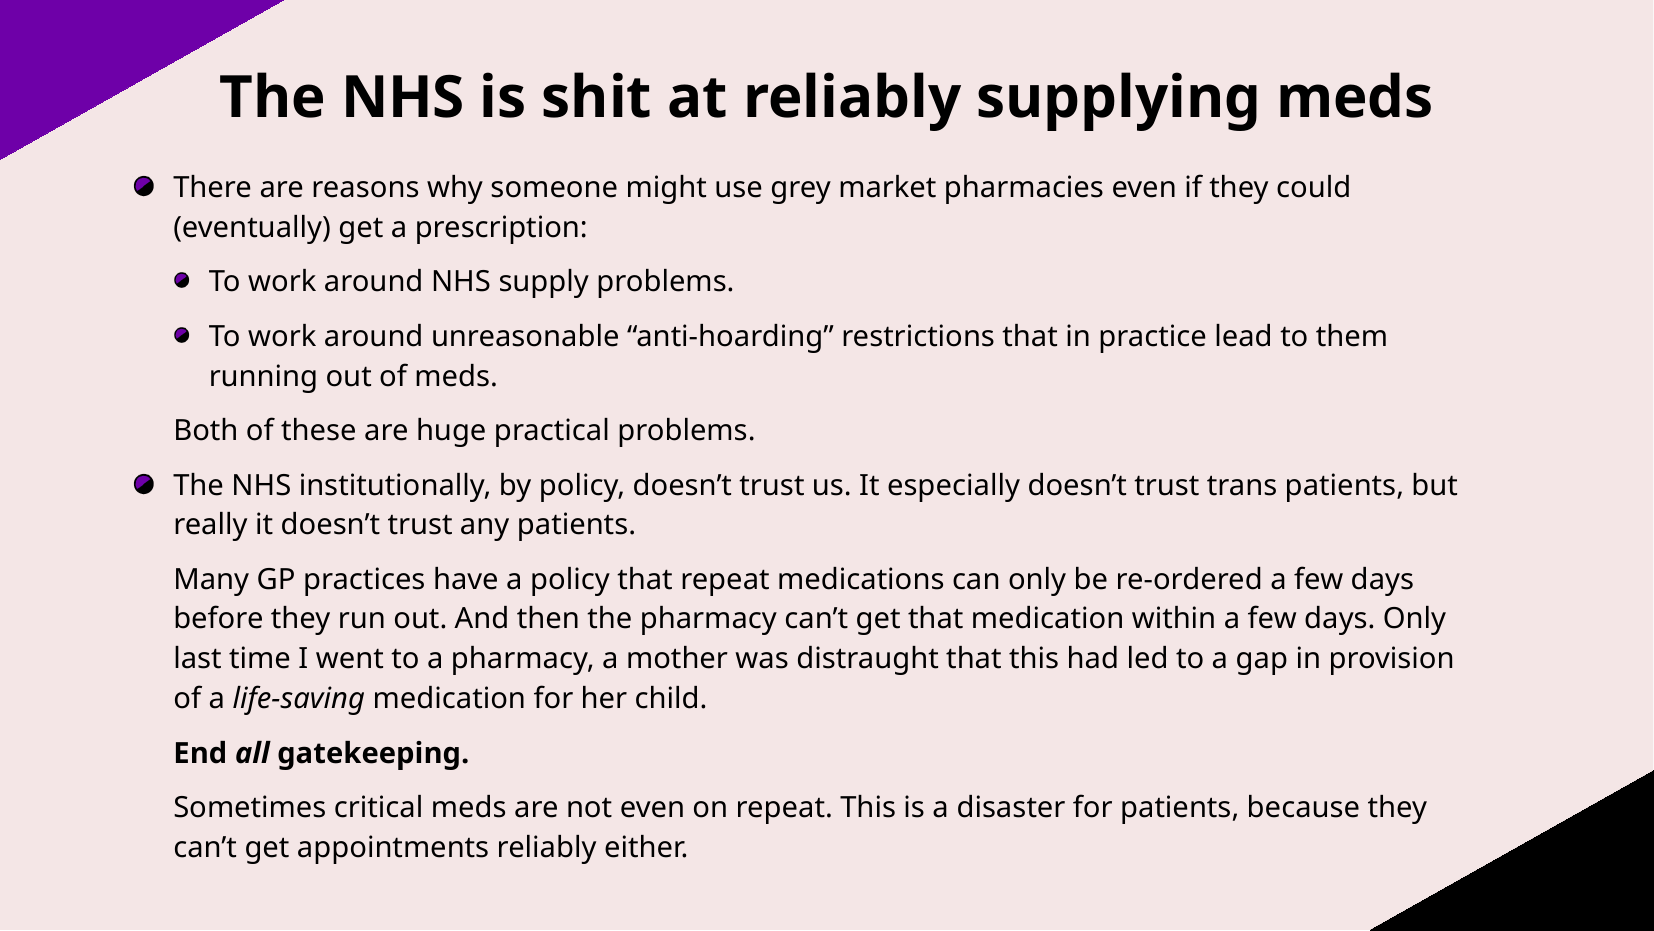

# The NHS is shit at reliably supplying meds
There are reasons why someone might use grey market pharmacies even if they could (eventually) get a prescription:
To work around NHS supply problems.
To work around unreasonable “anti-hoarding” restrictions that in practice lead to them running out of meds.
Both of these are huge practical problems.
The NHS institutionally, by policy, doesn’t trust us. It especially doesn’t trust trans patients, but really it doesn’t trust any patients.
Many GP practices have a policy that repeat medications can only be re-ordered a few days before they run out. And then the pharmacy can’t get that medication within a few days. Only last time I went to a pharmacy, a mother was distraught that this had led to a gap in provision of a life-saving medication for her child.
End all gatekeeping.
Sometimes critical meds are not even on repeat. This is a disaster for patients, because they can’t get appointments reliably either.